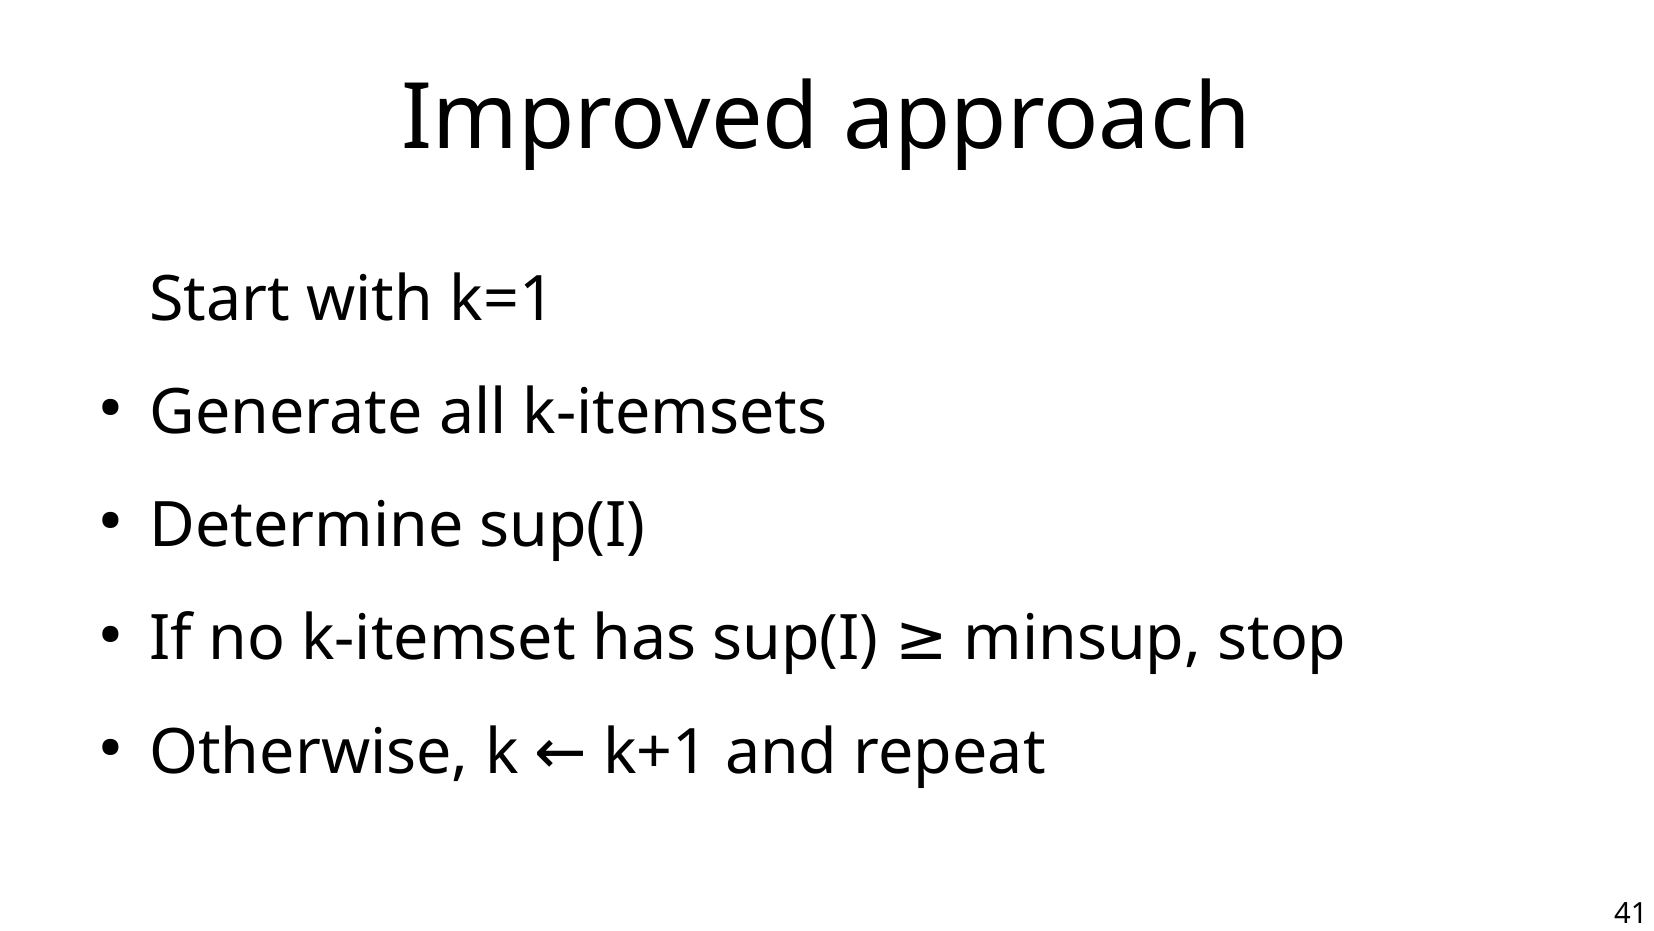

# Improved approach
Start with k=1
Generate all k-itemsets
Determine sup(I)
If no k-itemset has sup(I) ≥ minsup, stop
Otherwise, k ← k+1 and repeat
41